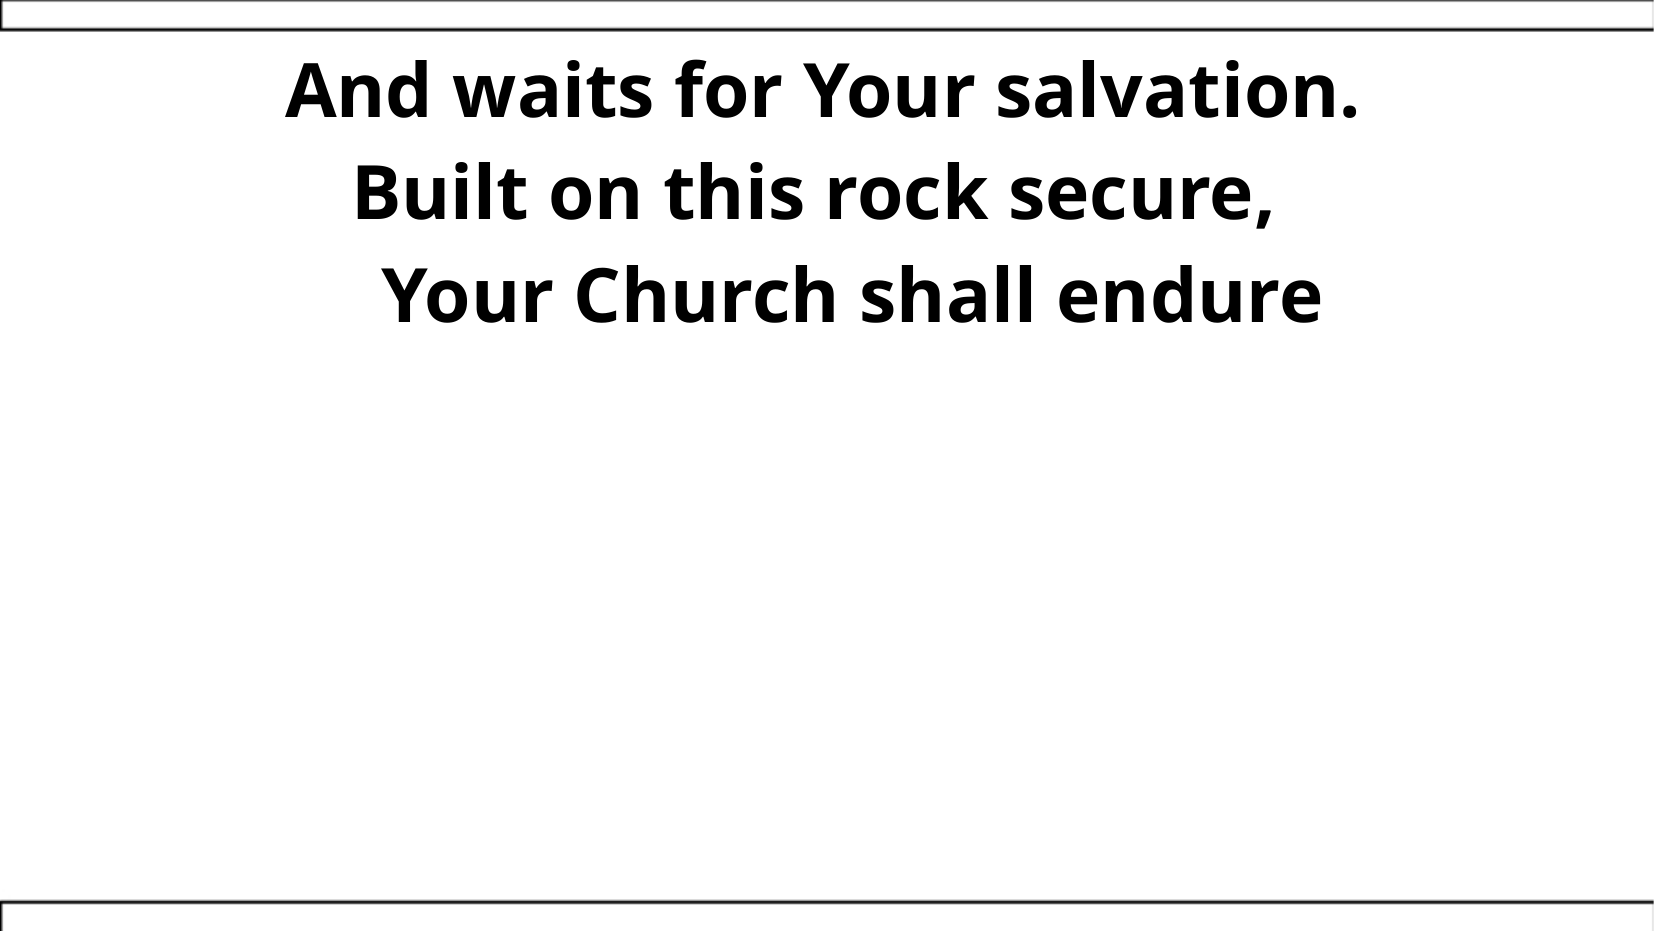

And waits for Your salvation.
Built on this rock secure,
 Your Church shall endure